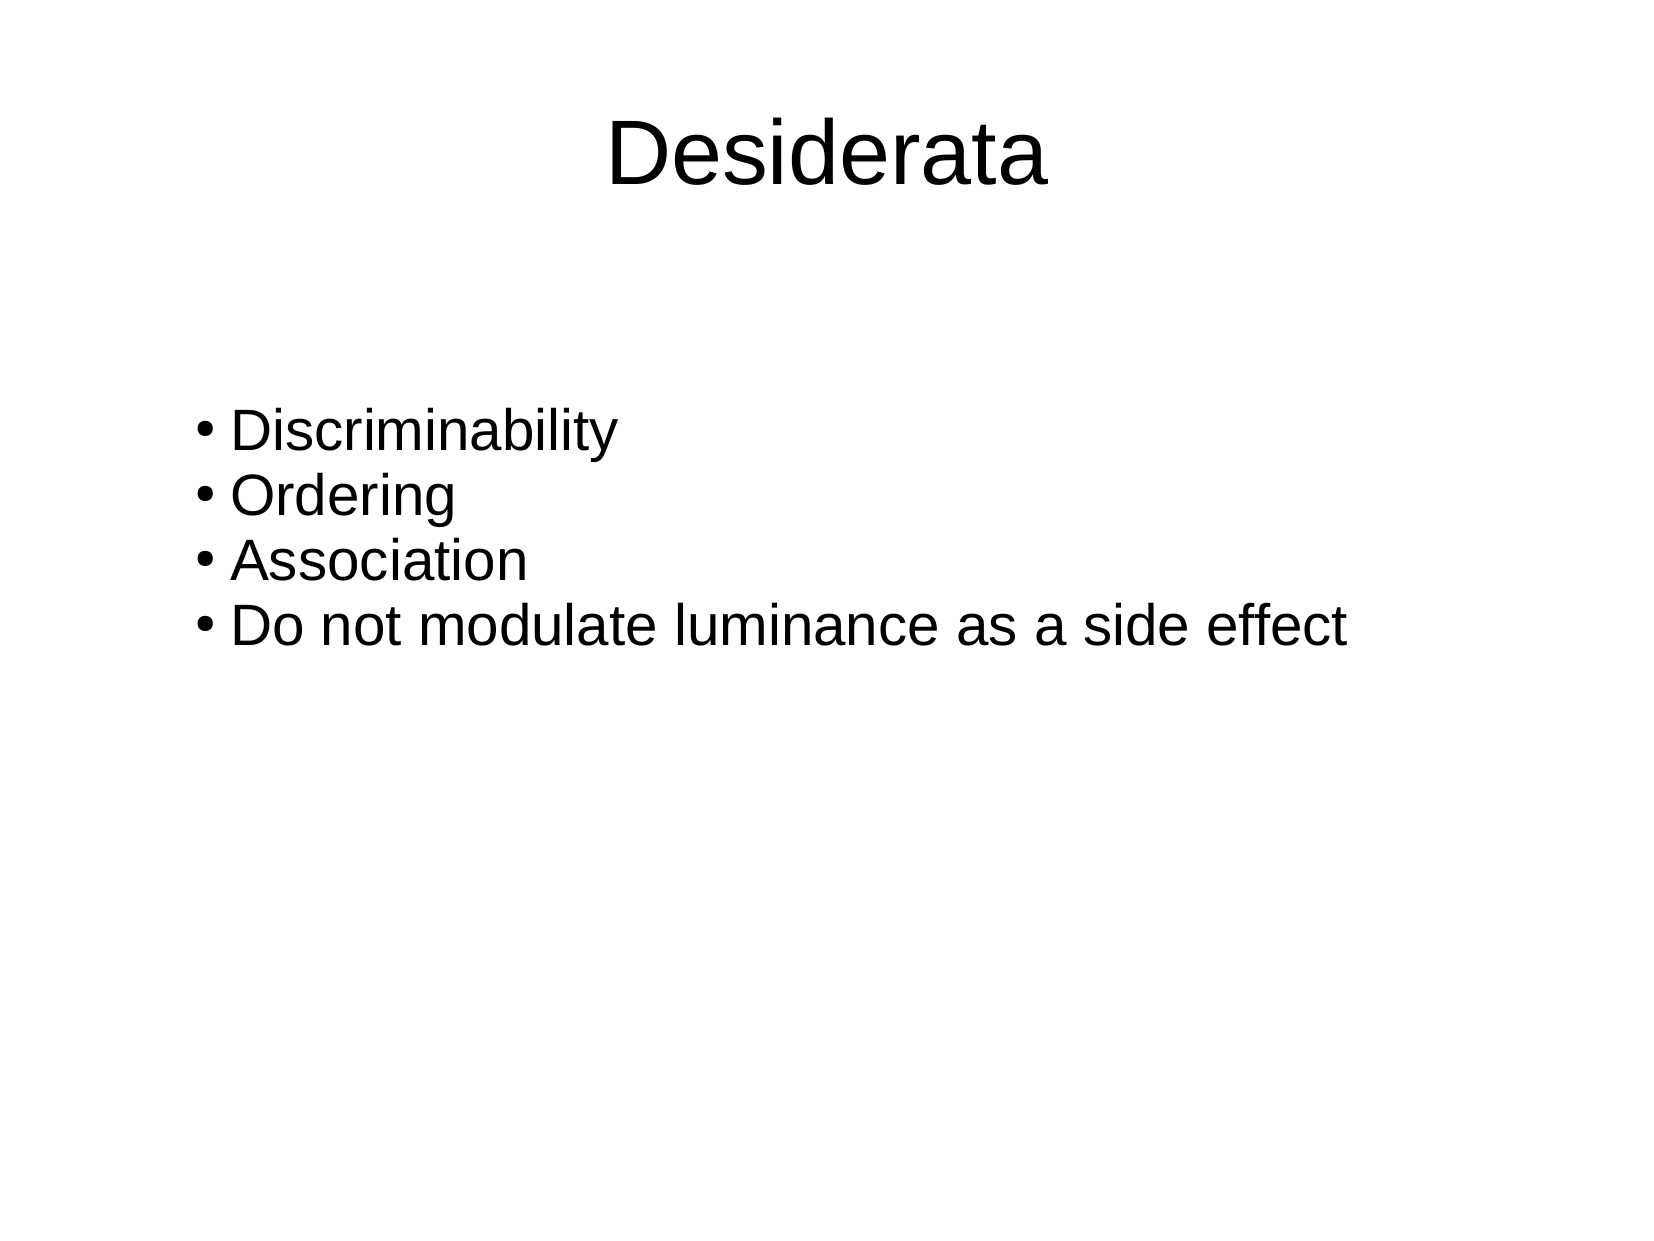

# Desiderata
Discriminability
Ordering
Association
Do not modulate luminance as a side effect